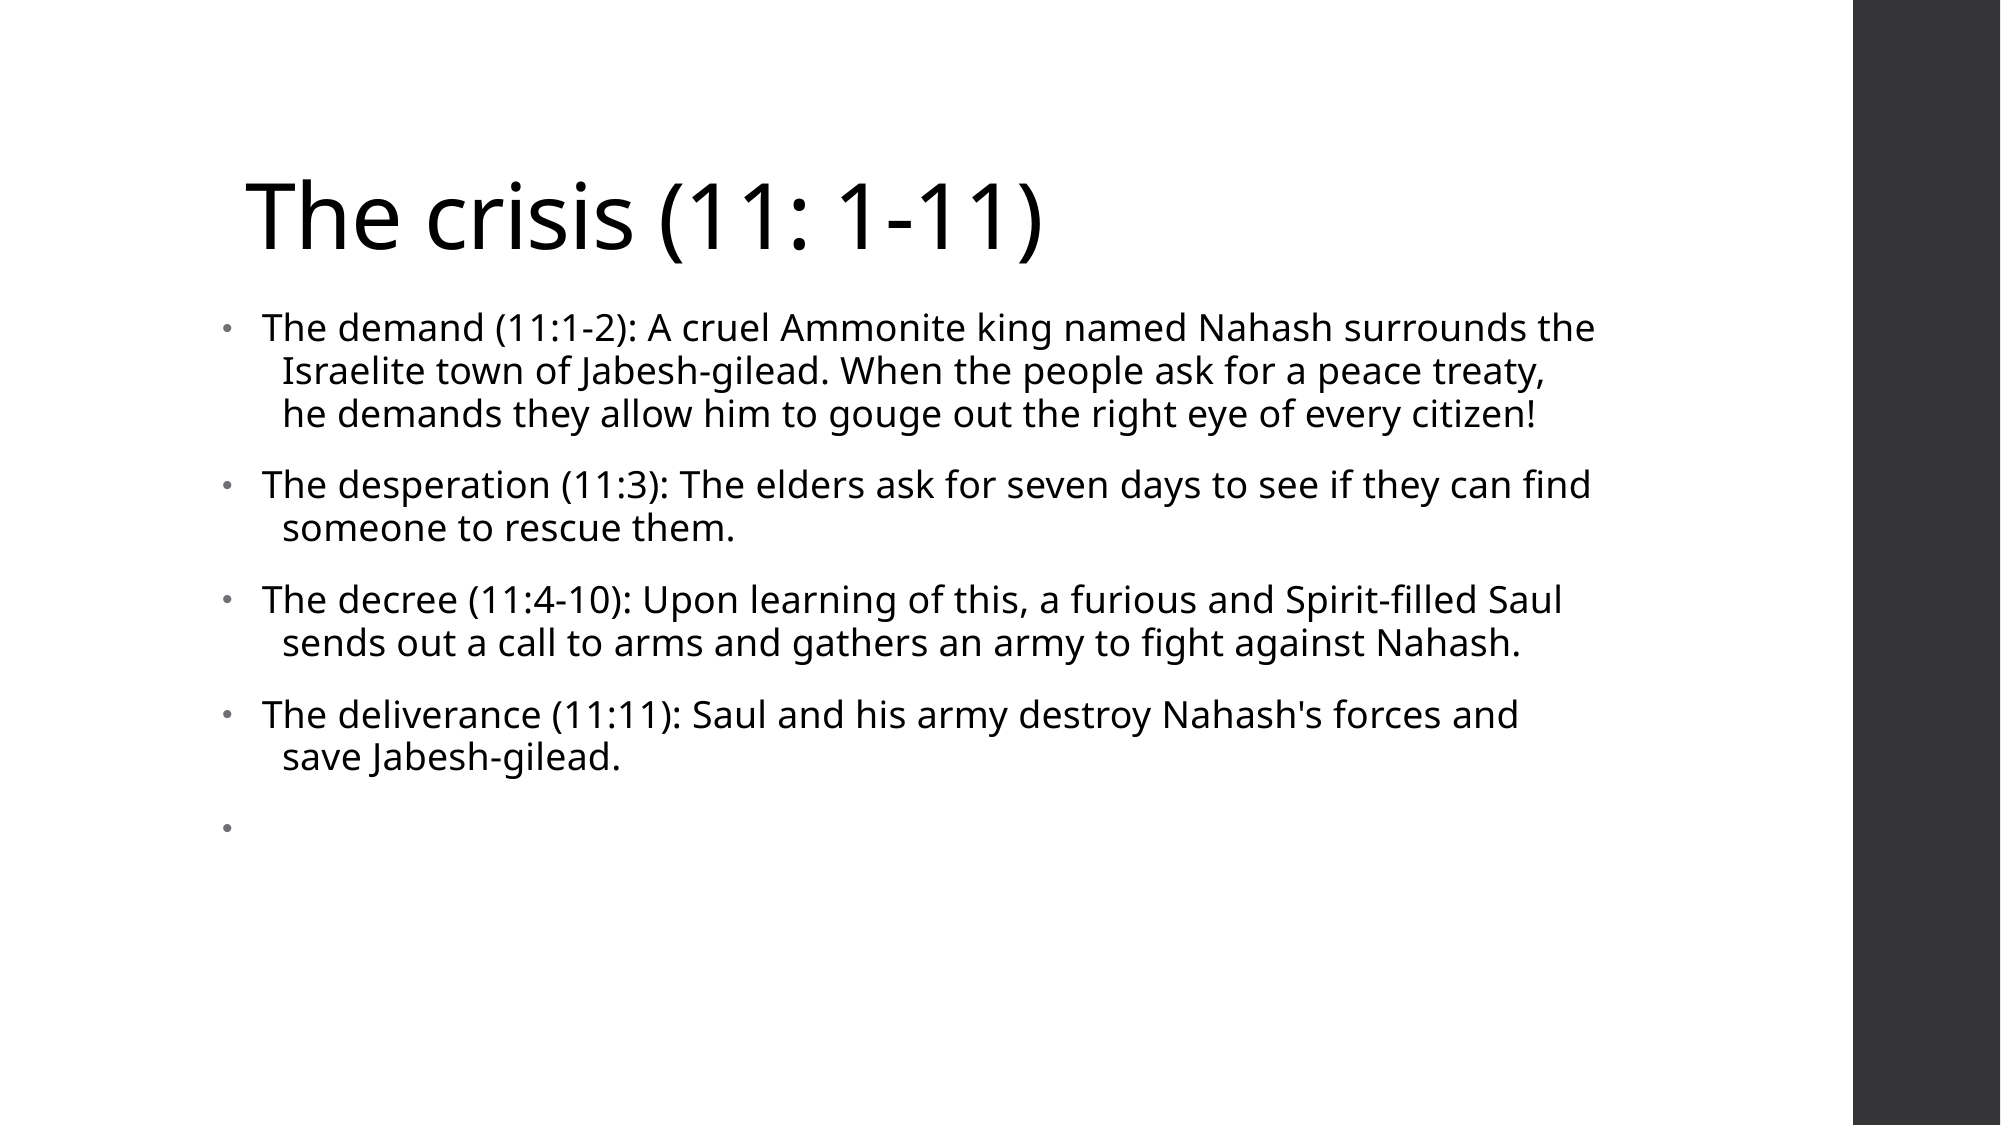

# The crisis (11: 1-11)
 The demand (11:1-2): A cruel Ammonite king named Nahash surrounds the Israelite town of Jabesh-gilead. When the people ask for a peace treaty, he demands they allow him to gouge out the right eye of every citizen!
 The desperation (11:3): The elders ask for seven days to see if they can find someone to rescue them.
 The decree (11:4-10): Upon learning of this, a furious and Spirit-filled Saul sends out a call to arms and gathers an army to fight against Nahash.
 The deliverance (11:11): Saul and his army destroy Nahash's forces and save Jabesh-gilead.